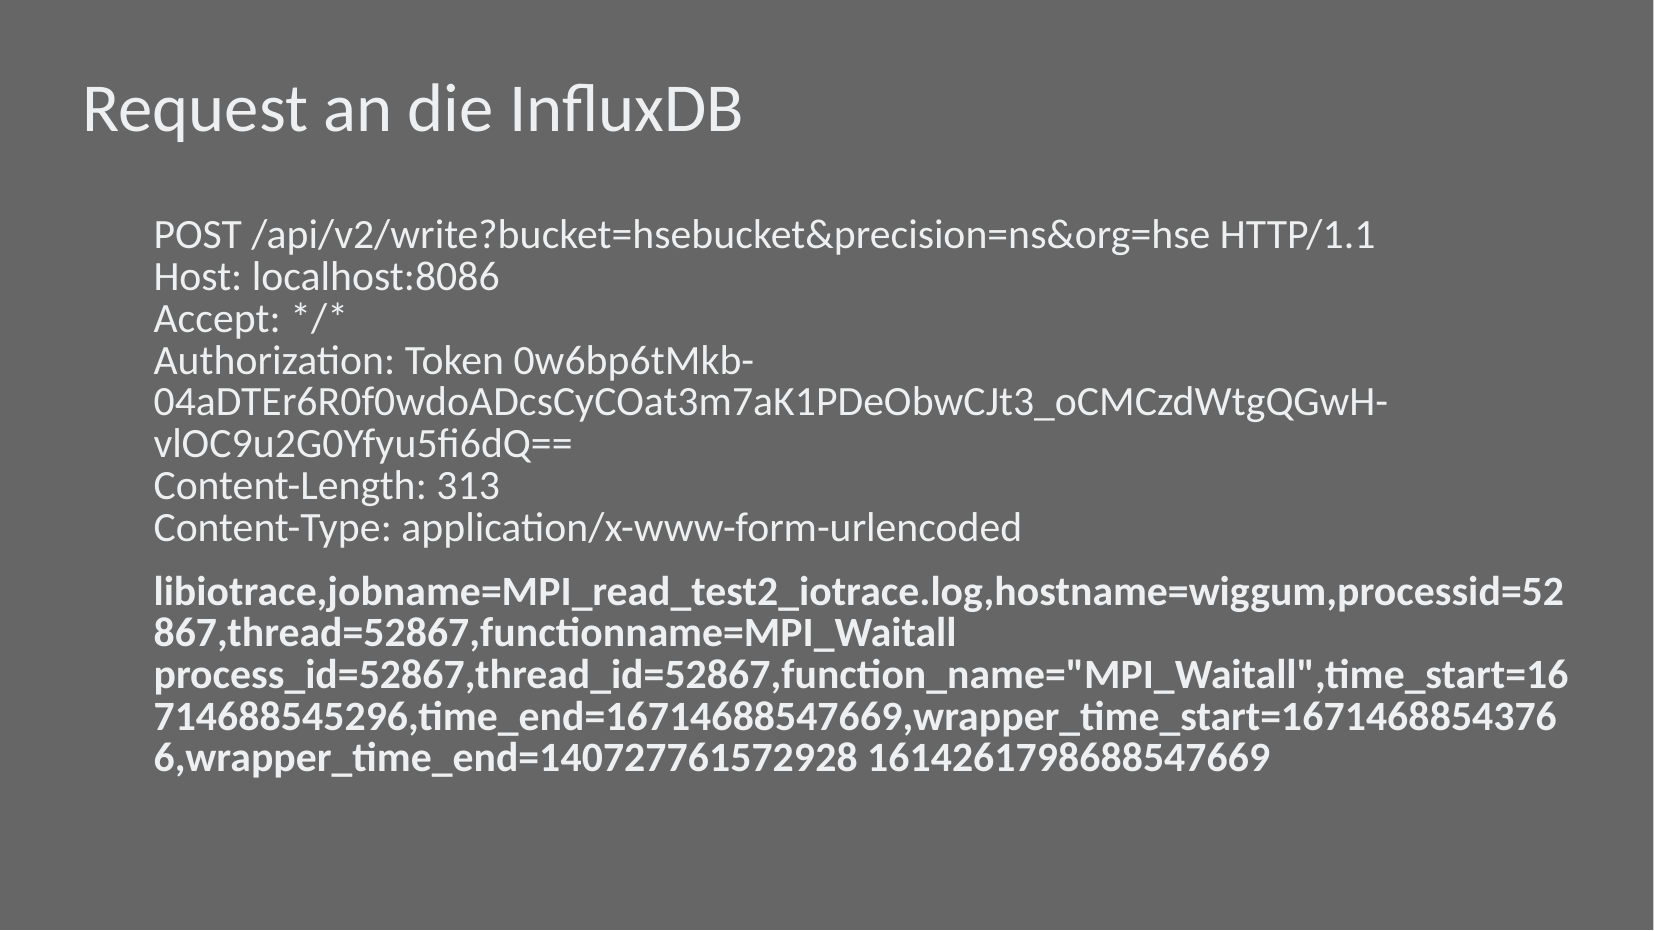

# Request an die InfluxDB
POST /api/v2/write?bucket=hsebucket&precision=ns&org=hse HTTP/1.1
Host: localhost:8086
Accept: */*
Authorization: Token 0w6bp6tMkb-04aDTEr6R0f0wdoADcsCyCOat3m7aK1PDeObwCJt3_oCMCzdWtgQGwH-vlOC9u2G0Yfyu5fi6dQ==
Content-Length: 313
Content-Type: application/x-www-form-urlencoded
libiotrace,jobname=MPI_read_test2_iotrace.log,hostname=wiggum,processid=52867,thread=52867,functionname=MPI_Waitall process_id=52867,thread_id=52867,function_name="MPI_Waitall",time_start=16714688545296,time_end=16714688547669,wrapper_time_start=16714688543766,wrapper_time_end=140727761572928 1614261798688547669